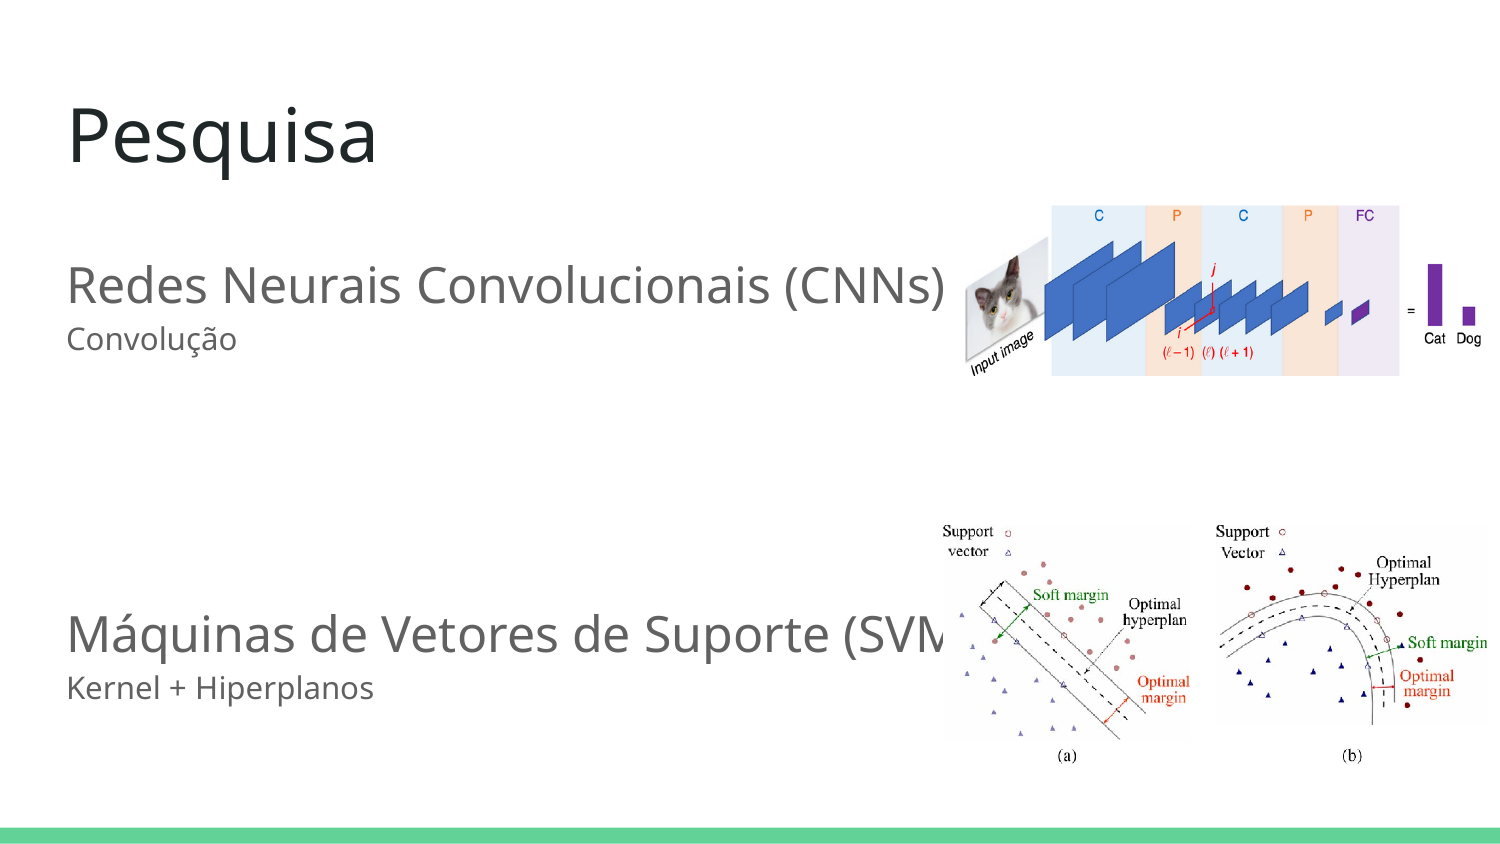

# Pesquisa
Redes Neurais Convolucionais (CNNs)
Convolução
Máquinas de Vetores de Suporte (SVM)
Kernel + Hiperplanos